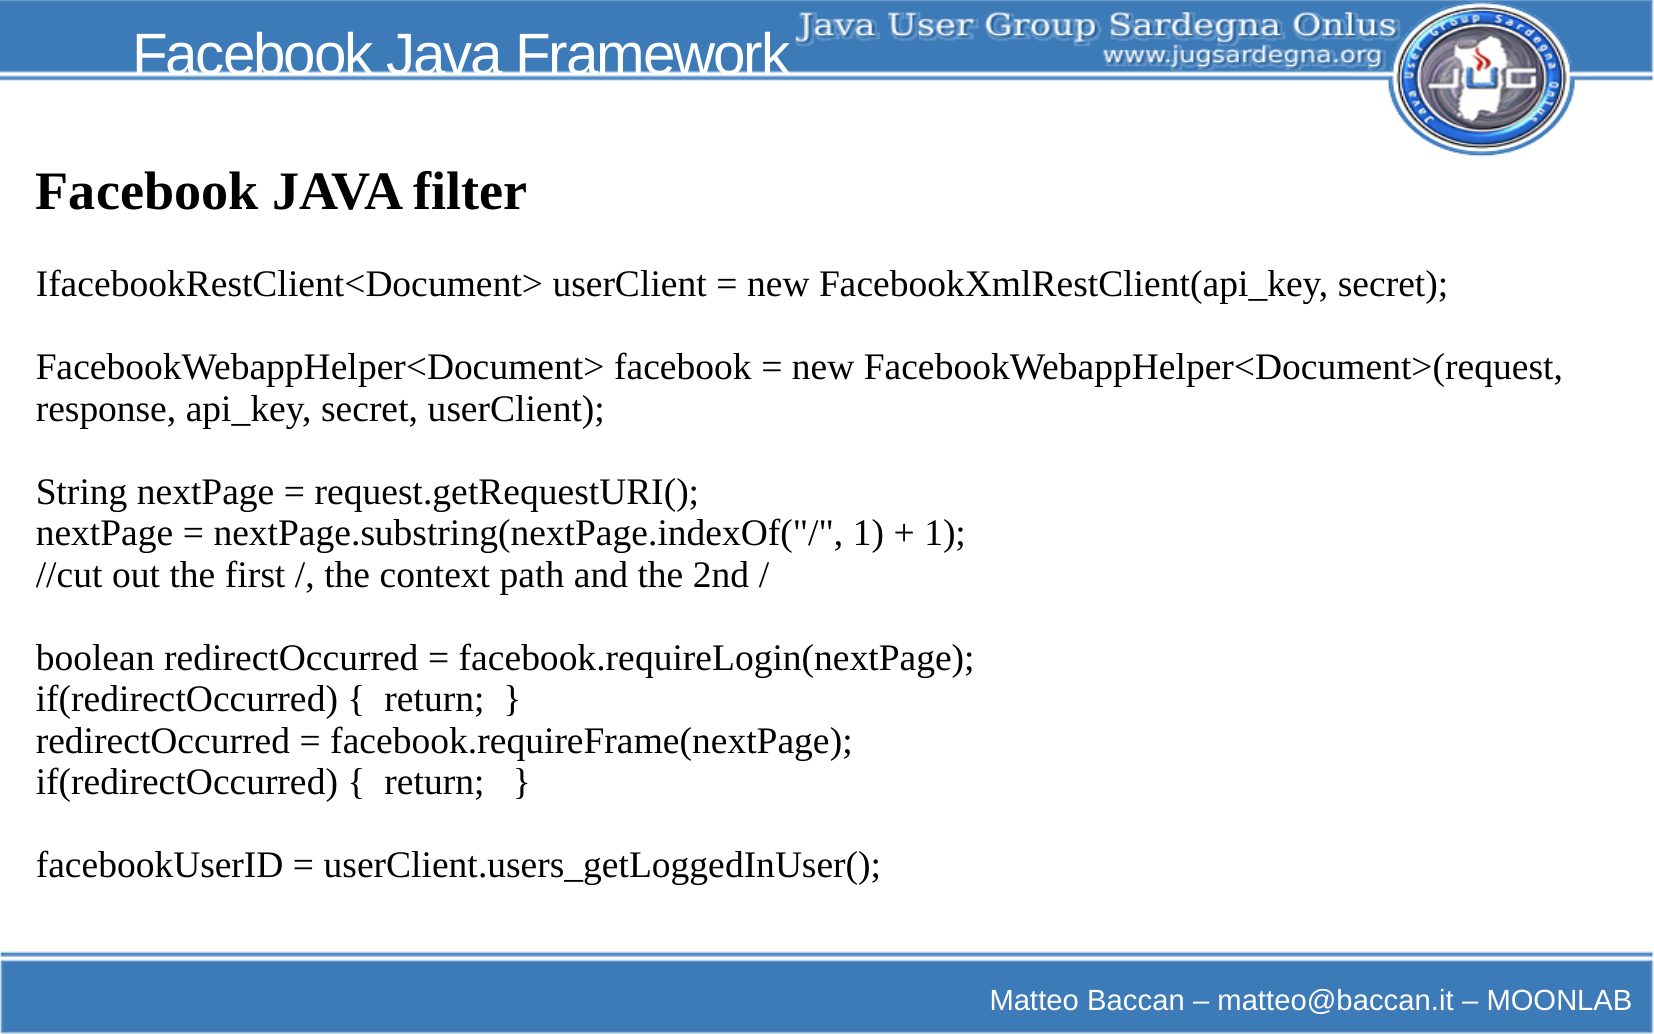

# Facebook Java Framework
Facebook JAVA filter
IfacebookRestClient<Document> userClient = new FacebookXmlRestClient(api_key, secret);
FacebookWebappHelper<Document> facebook = new FacebookWebappHelper<Document>(request, response, api_key, secret, userClient);
String nextPage = request.getRequestURI();
nextPage = nextPage.substring(nextPage.indexOf("/", 1) + 1);
//cut out the first /, the context path and the 2nd /
boolean redirectOccurred = facebook.requireLogin(nextPage);
if(redirectOccurred) { return; }
redirectOccurred = facebook.requireFrame(nextPage);
if(redirectOccurred) { return; }
facebookUserID = userClient.users_getLoggedInUser();